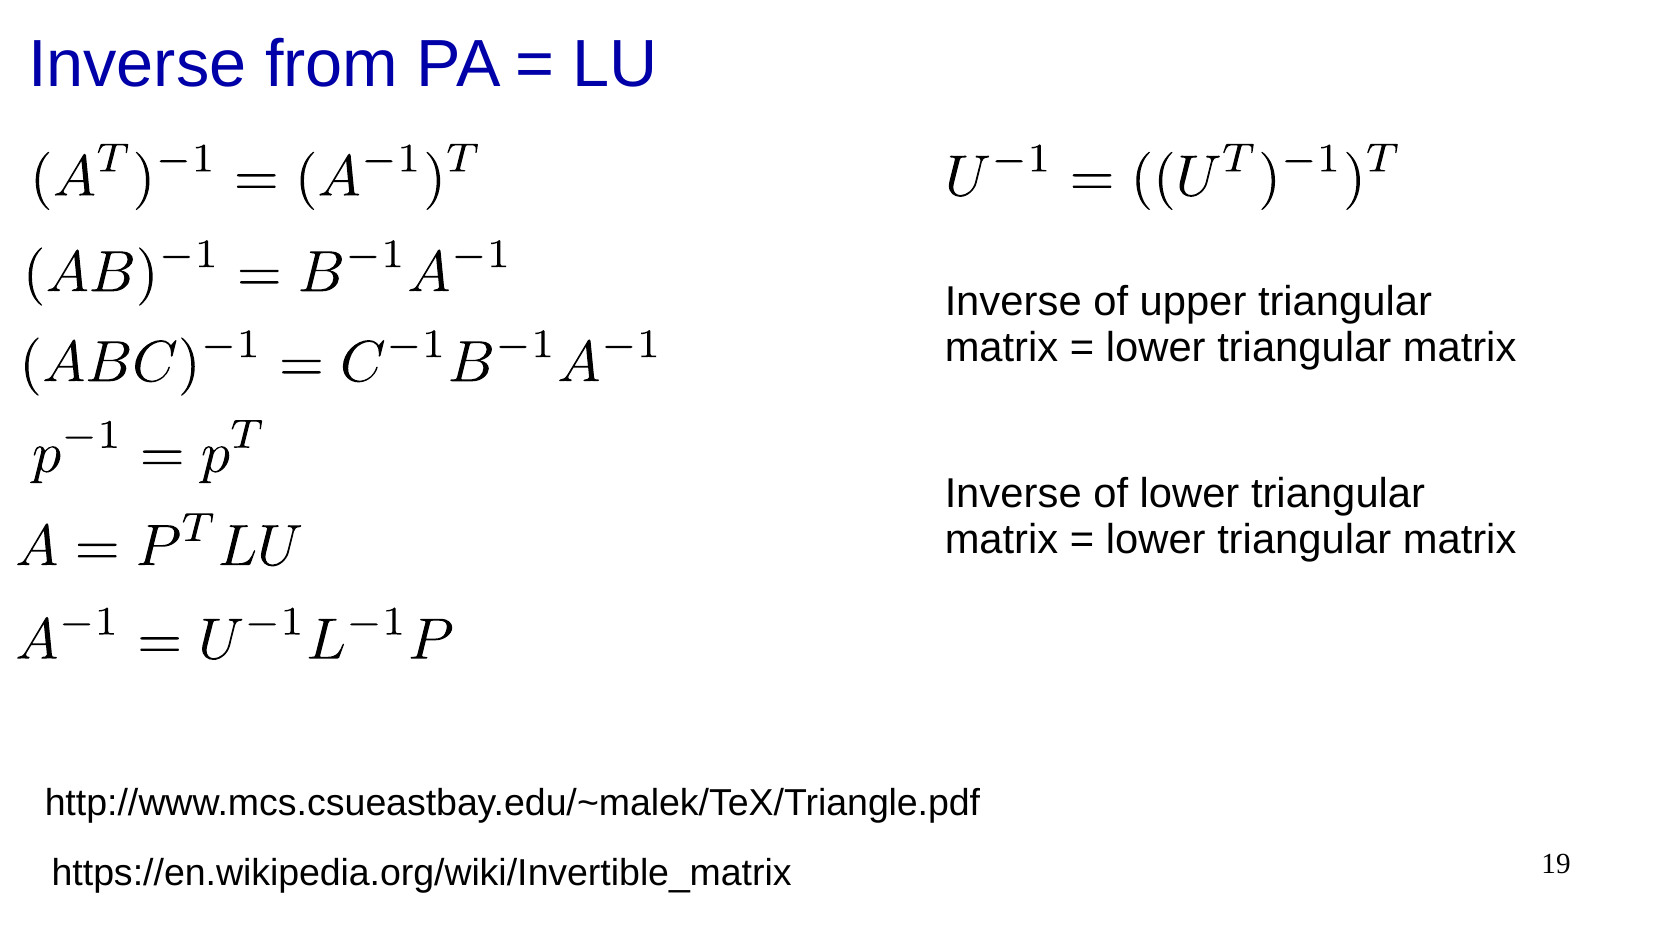

# Inverse from PA = LU
Inverse of upper triangular matrix = lower triangular matrix
Inverse of lower triangular matrix = lower triangular matrix
http://www.mcs.csueastbay.edu/~malek/TeX/Triangle.pdf
https://en.wikipedia.org/wiki/Invertible_matrix
19